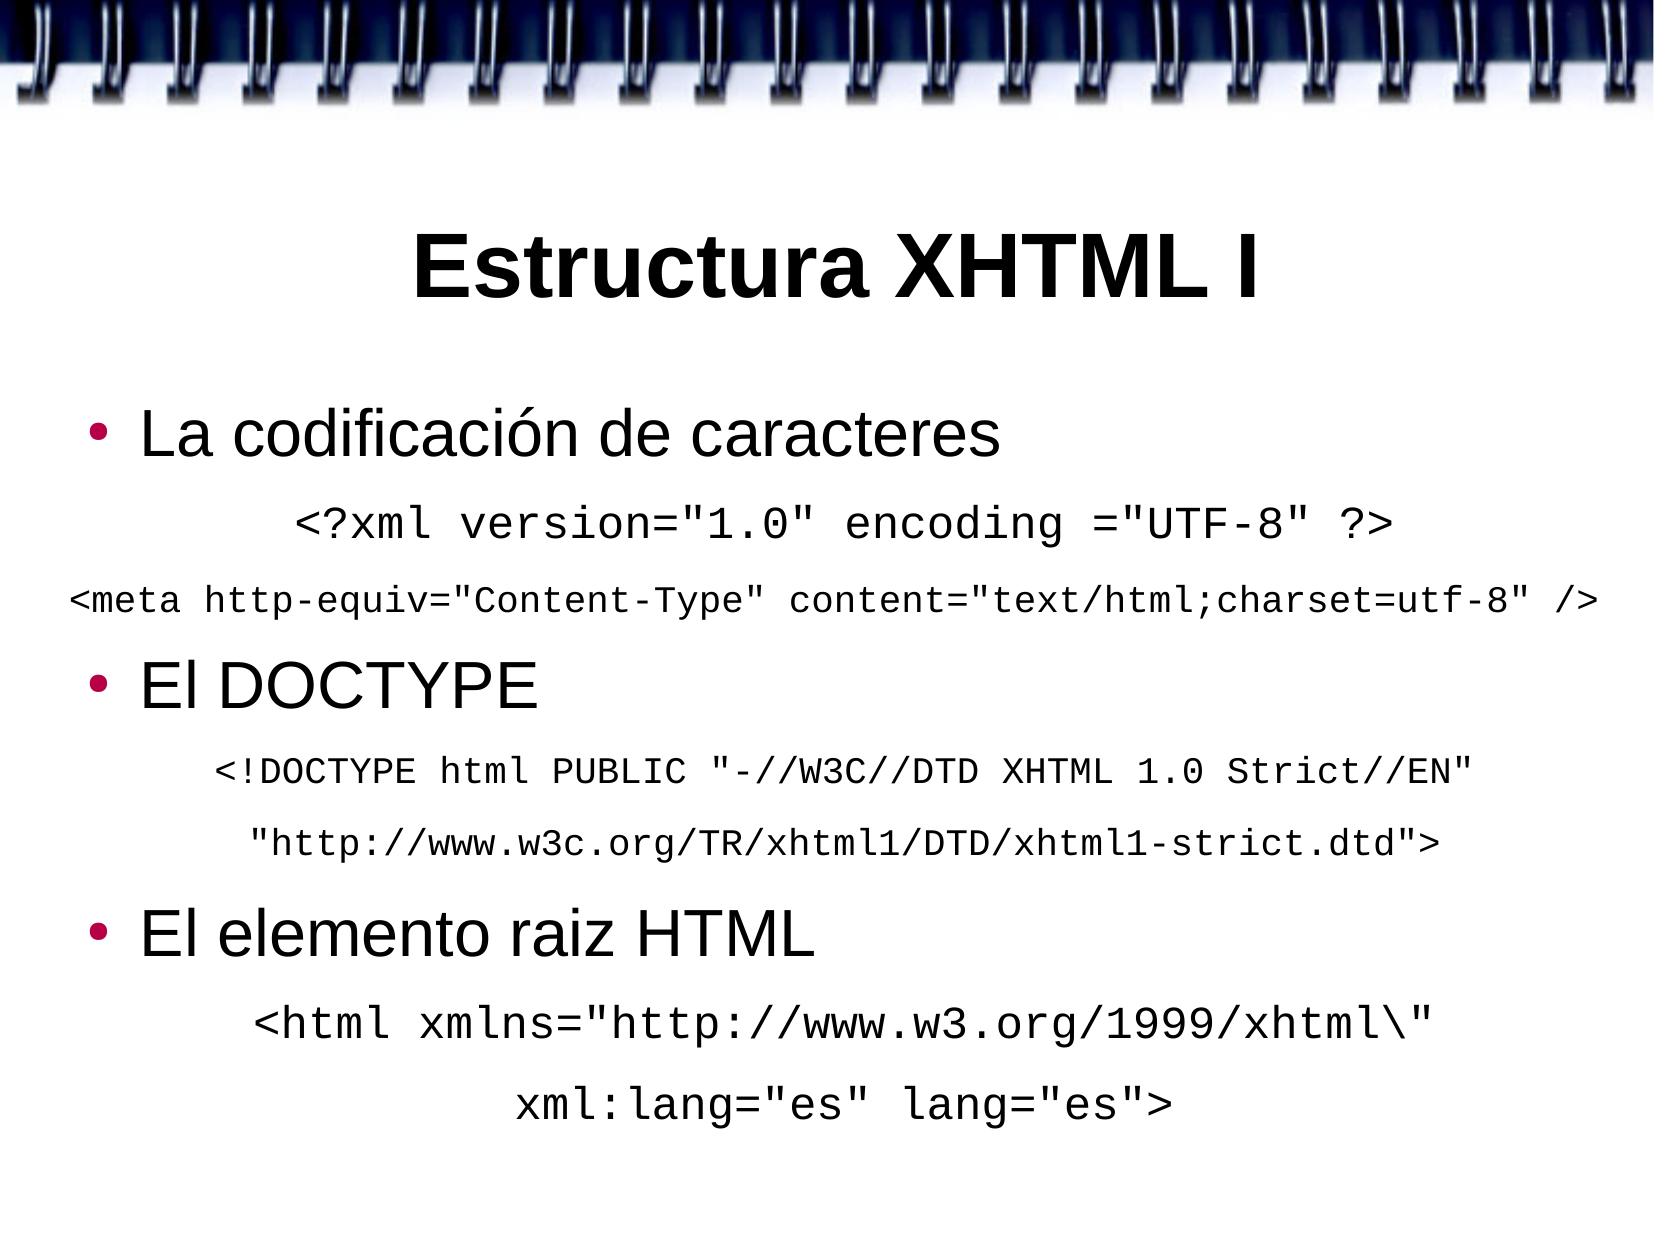

# Estructura XHTML I
La codificación de caracteres
<?xml version="1.0" encoding ="UTF-8" ?>
<meta http-equiv="Content-Type" content="text/html;charset=utf-8" />
El DOCTYPE
<!DOCTYPE html PUBLIC "-//W3C//DTD XHTML 1.0 Strict//EN"
"http://www.w3c.org/TR/xhtml1/DTD/xhtml1-strict.dtd">
El elemento raiz HTML
<html xmlns="http://www.w3.org/1999/xhtml\"
xml:lang="es" lang="es">